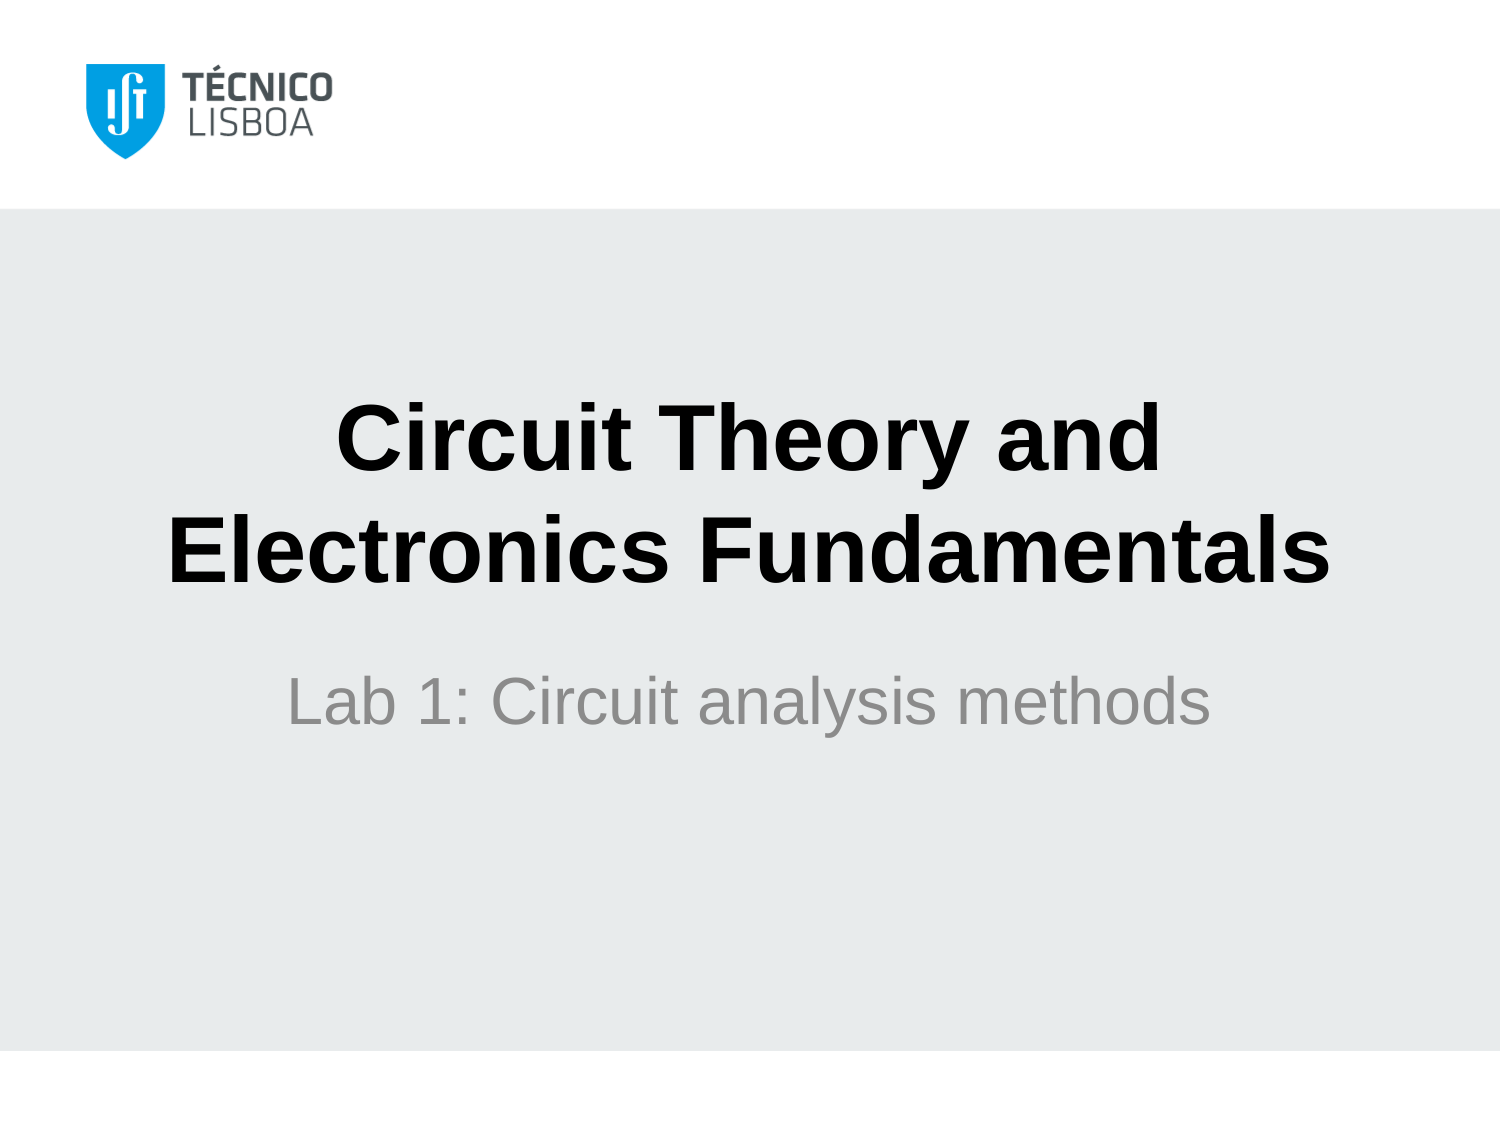

Circuit Theory and Electronics Fundamentals
# Lab 1: Circuit analysis methods